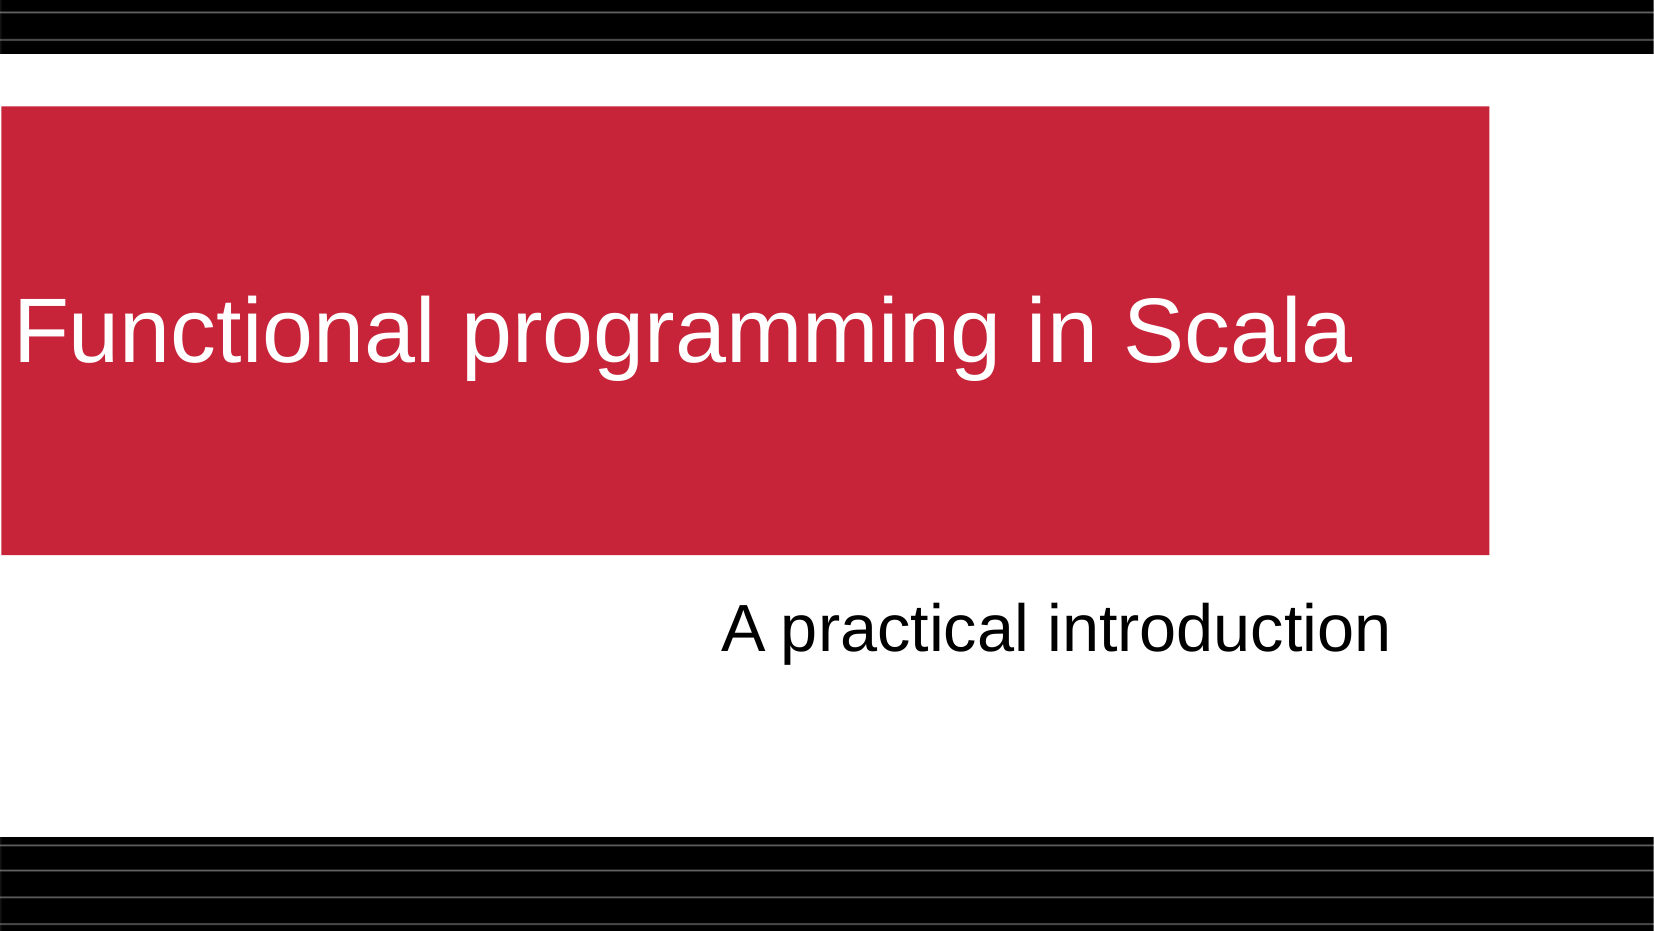

# Functional programming in Scala
A practical introduction